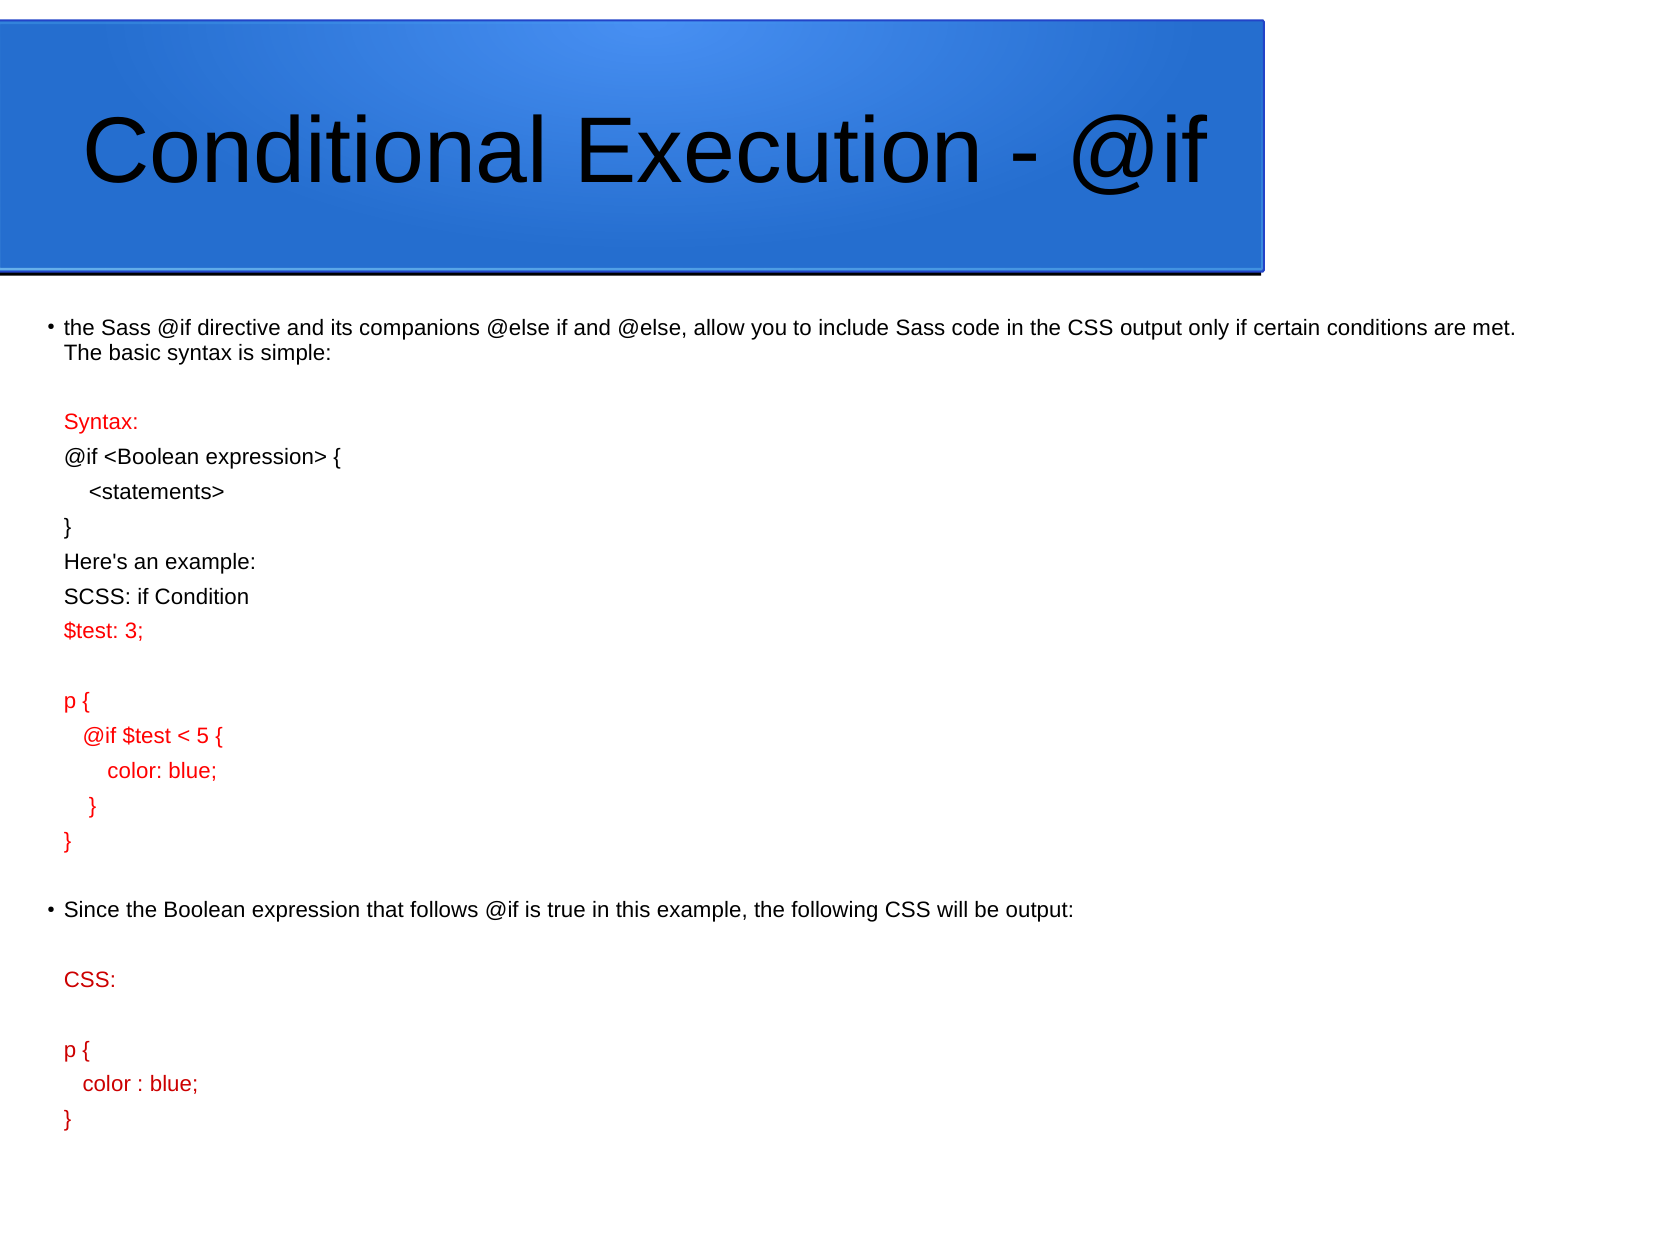

# Conditional Execution - @if
the Sass @if directive and its companions @else if and @else, allow you to include Sass code in the CSS output only if certain conditions are met. The basic syntax is simple:
Syntax:
@if <Boolean expression> {
 <statements>
}
Here's an example:
SCSS: if Condition
$test: 3;
p {
 @if $test < 5 {
 color: blue;
 }
}
Since the Boolean expression that follows @if is true in this example, the following CSS will be output:
CSS:
p {
 color : blue;
}